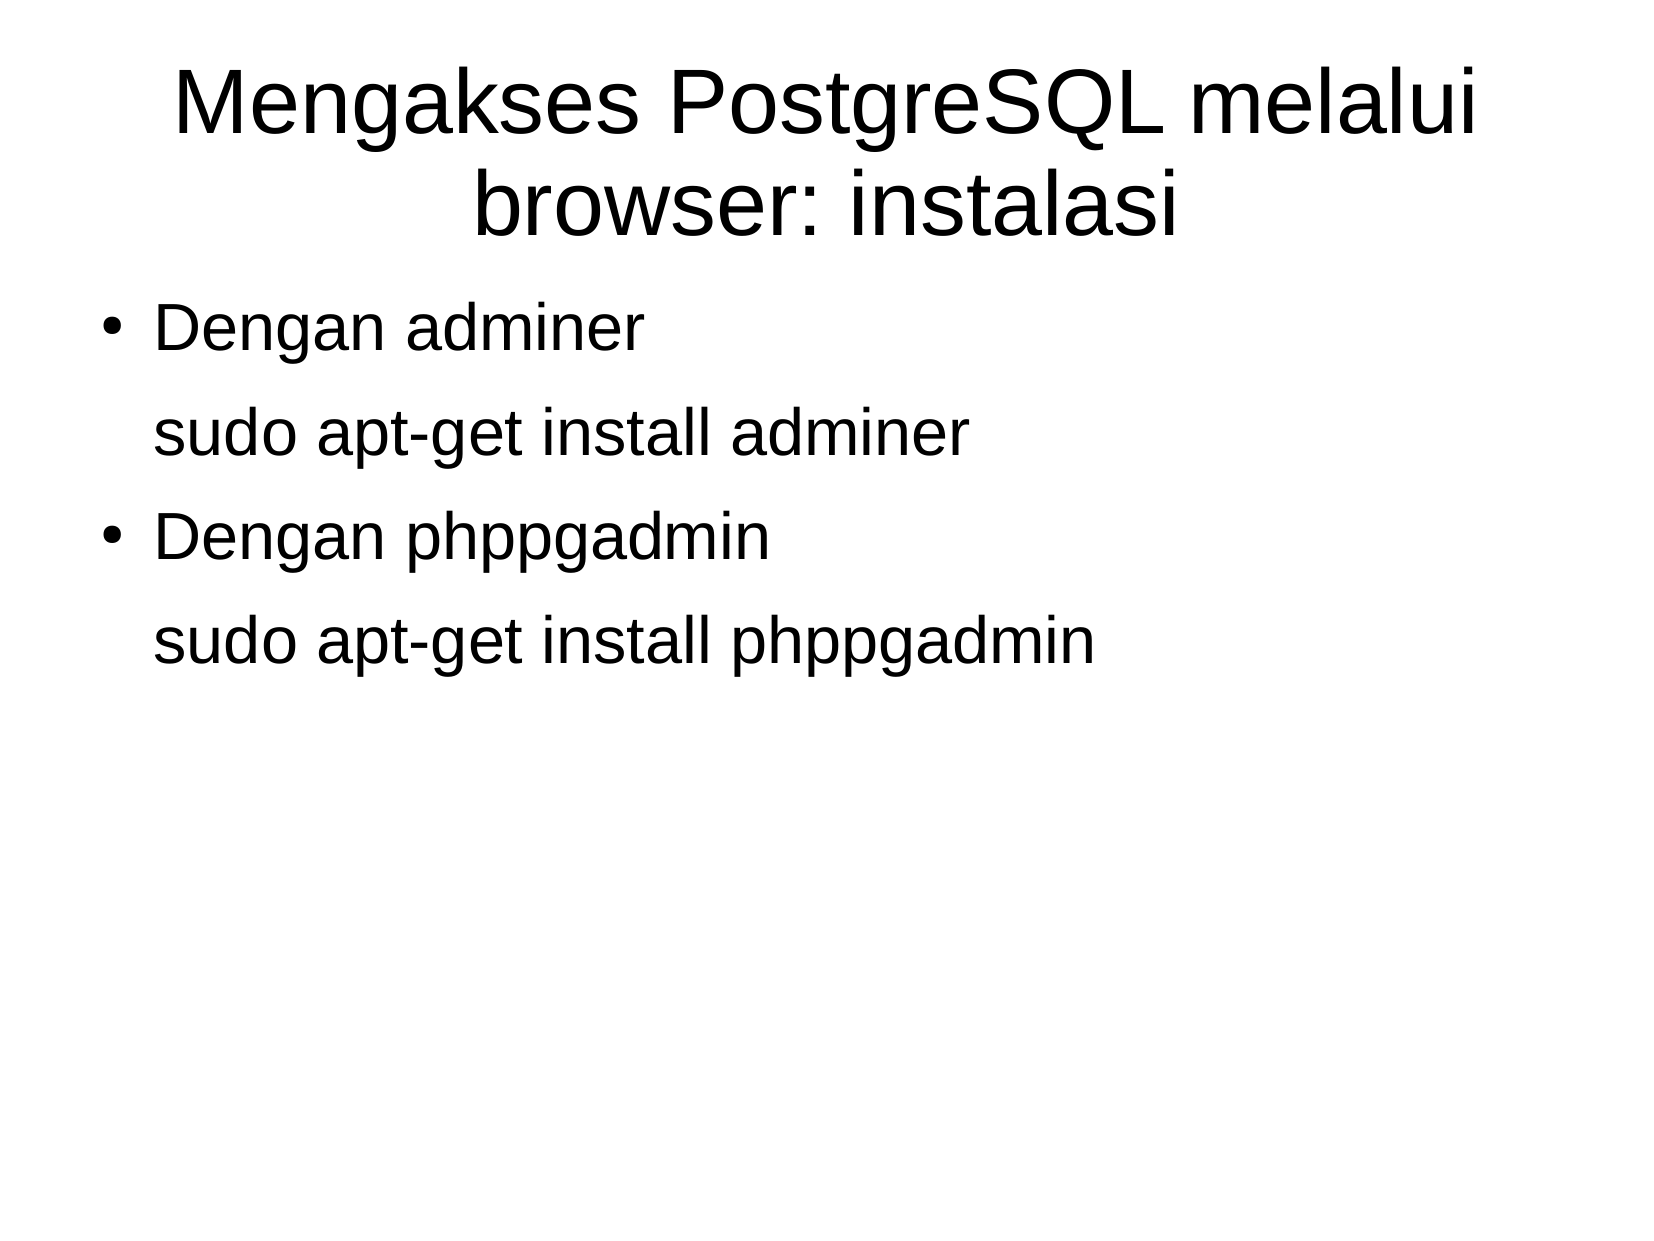

# Mengakses PostgreSQL melalui browser: instalasi
Dengan adminer
sudo apt-get install adminer
Dengan phppgadmin
sudo apt-get install phppgadmin